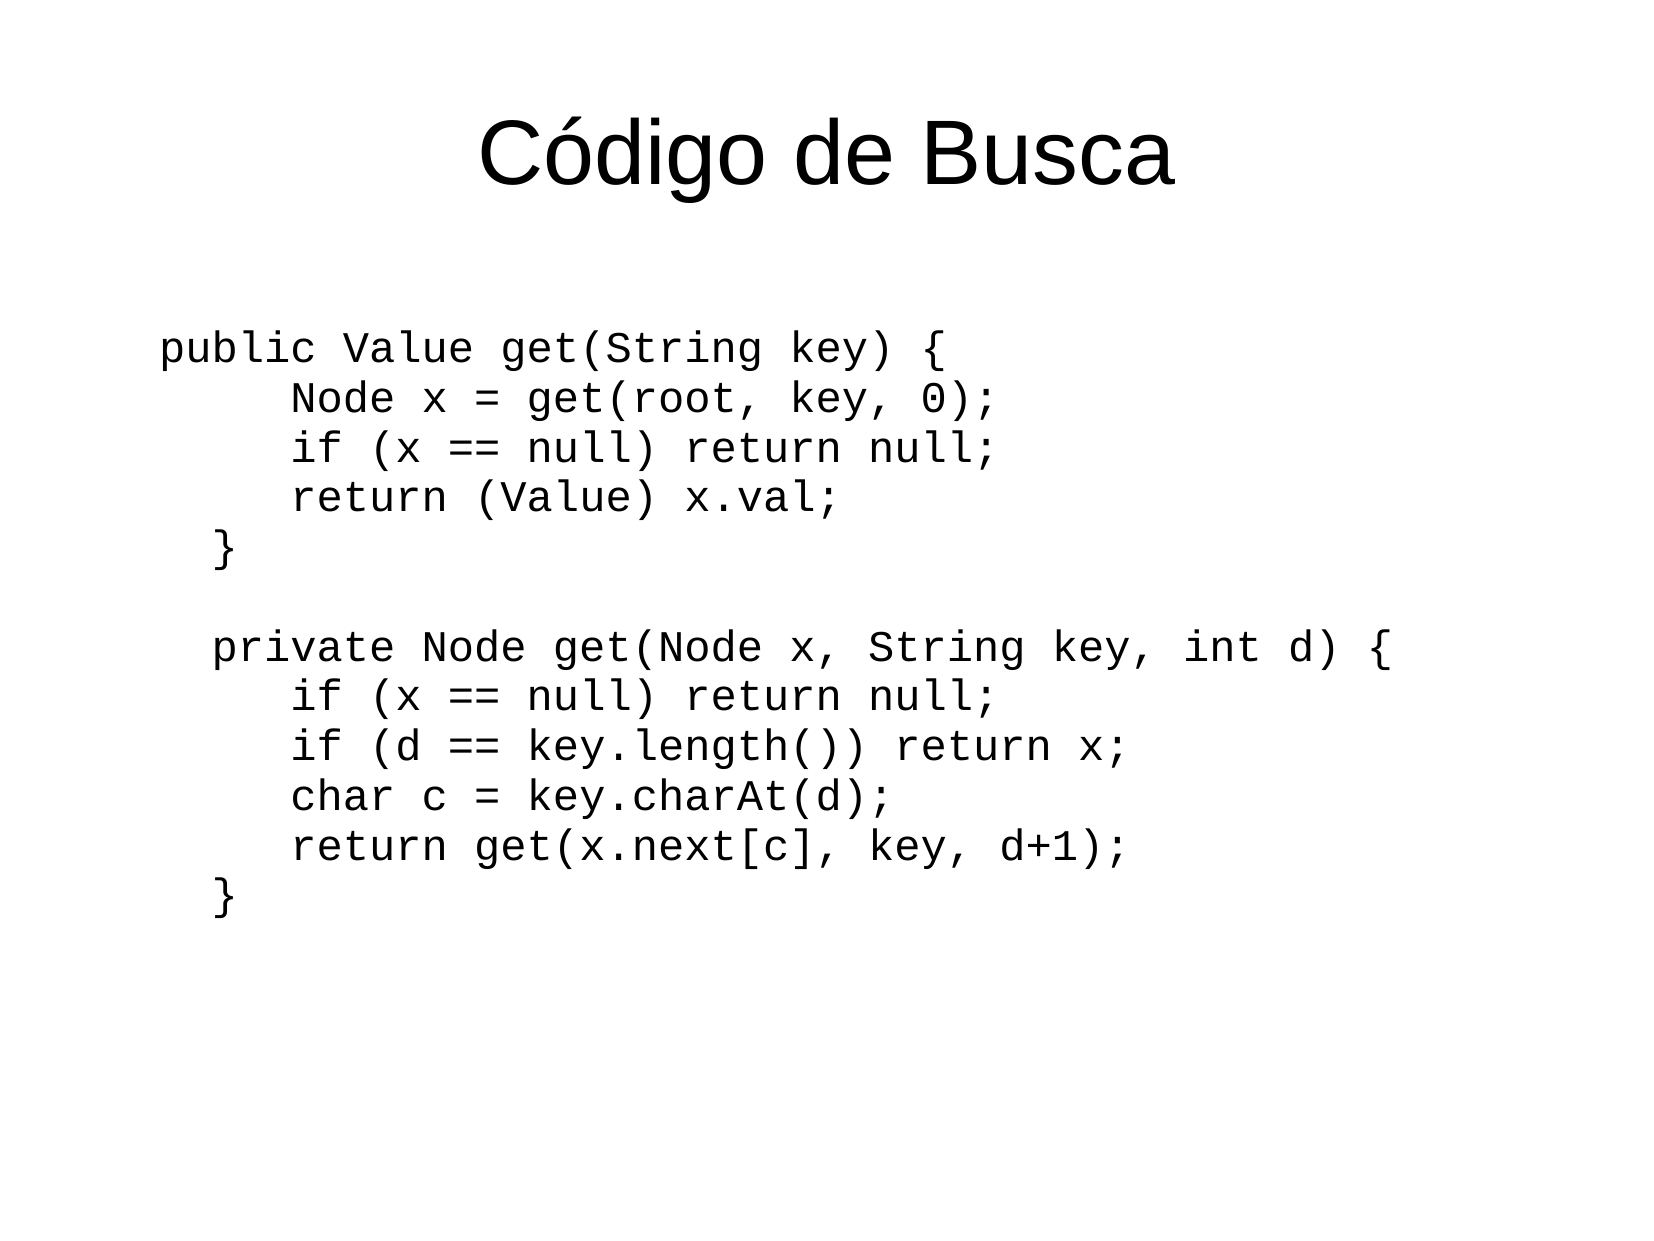

# Código de Busca
 public Value get(String key) {
 Node x = get(root, key, 0);
 if (x == null) return null;
 return (Value) x.val;
 }
 private Node get(Node x, String key, int d) {
 if (x == null) return null;
 if (d == key.length()) return x;
 char c = key.charAt(d);
 return get(x.next[c], key, d+1);
 }